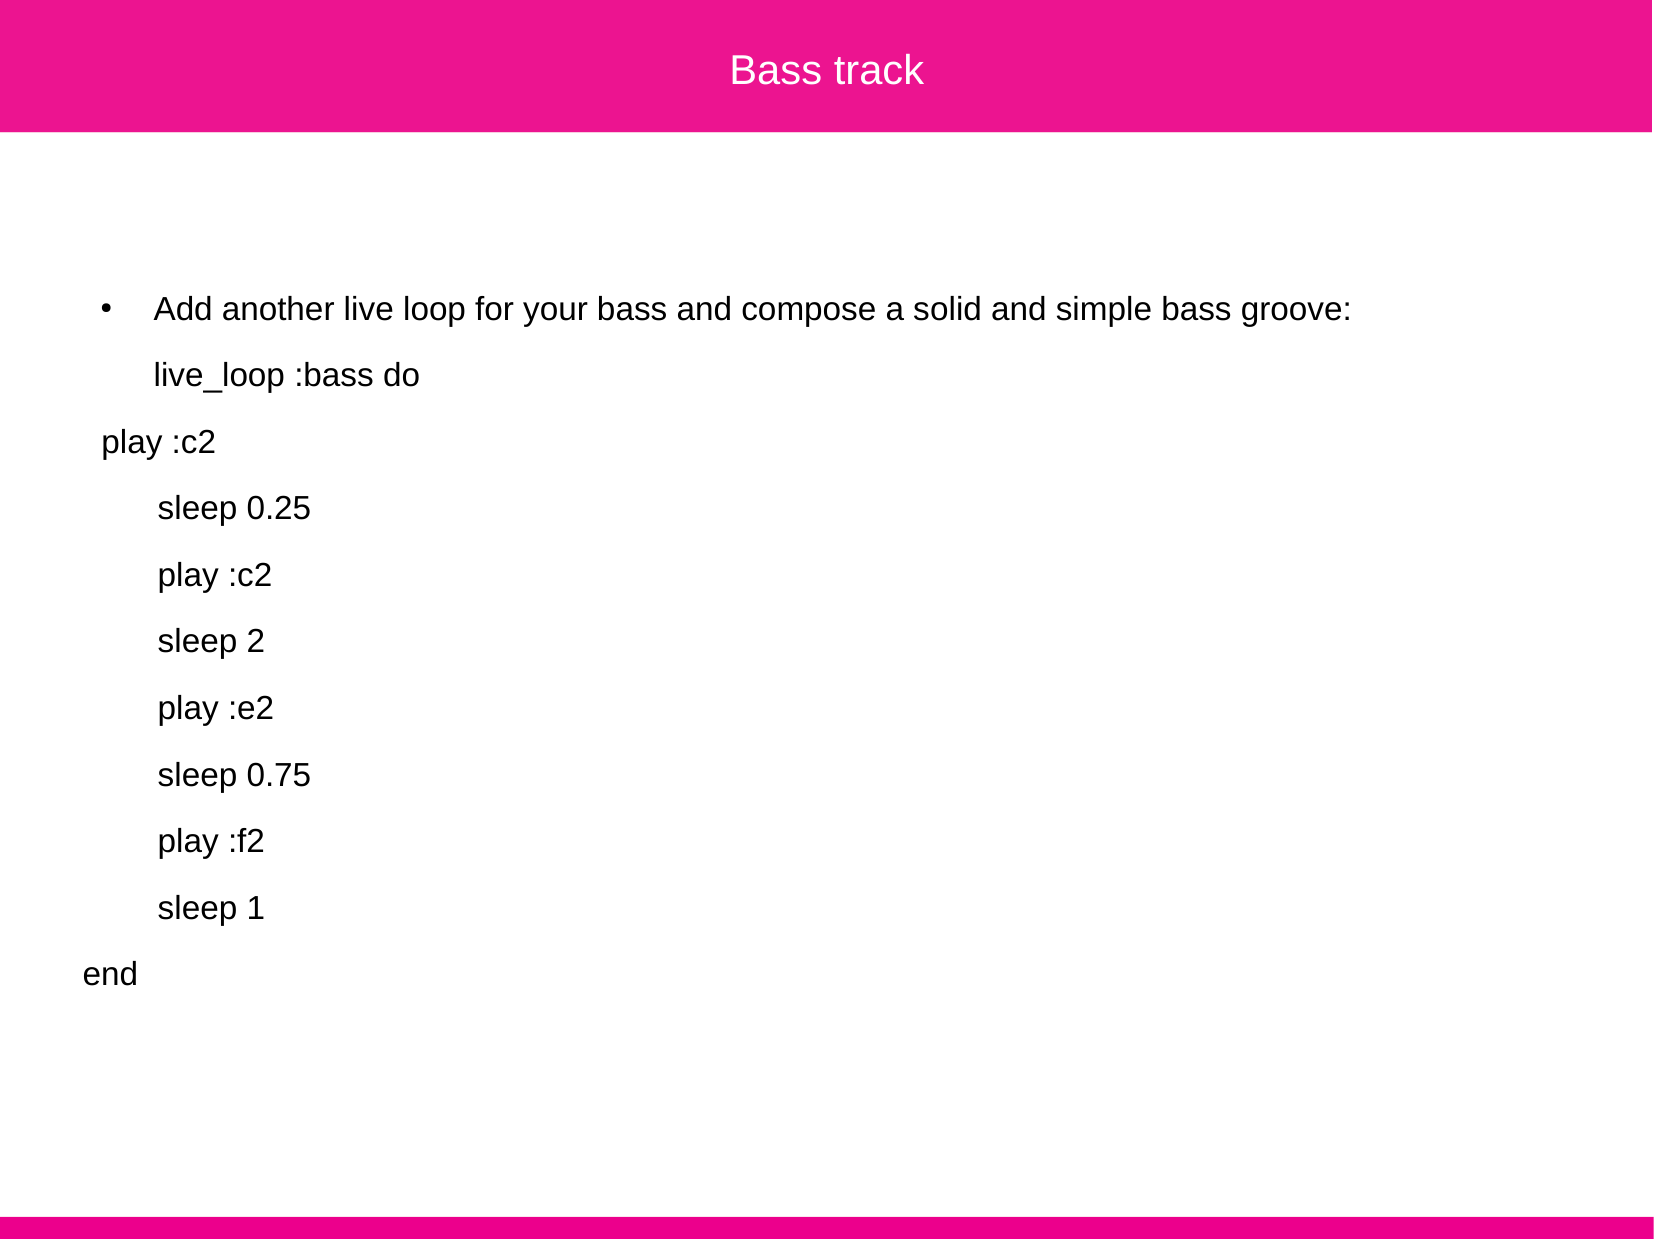

Bass track
# Add another live loop for your bass and compose a solid and simple bass groove:
live_loop :bass do
 play :c2
 	sleep 0.25
 	play :c2
 	sleep 2
 	play :e2
 	sleep 0.75
 	play :f2
 	sleep 1
end